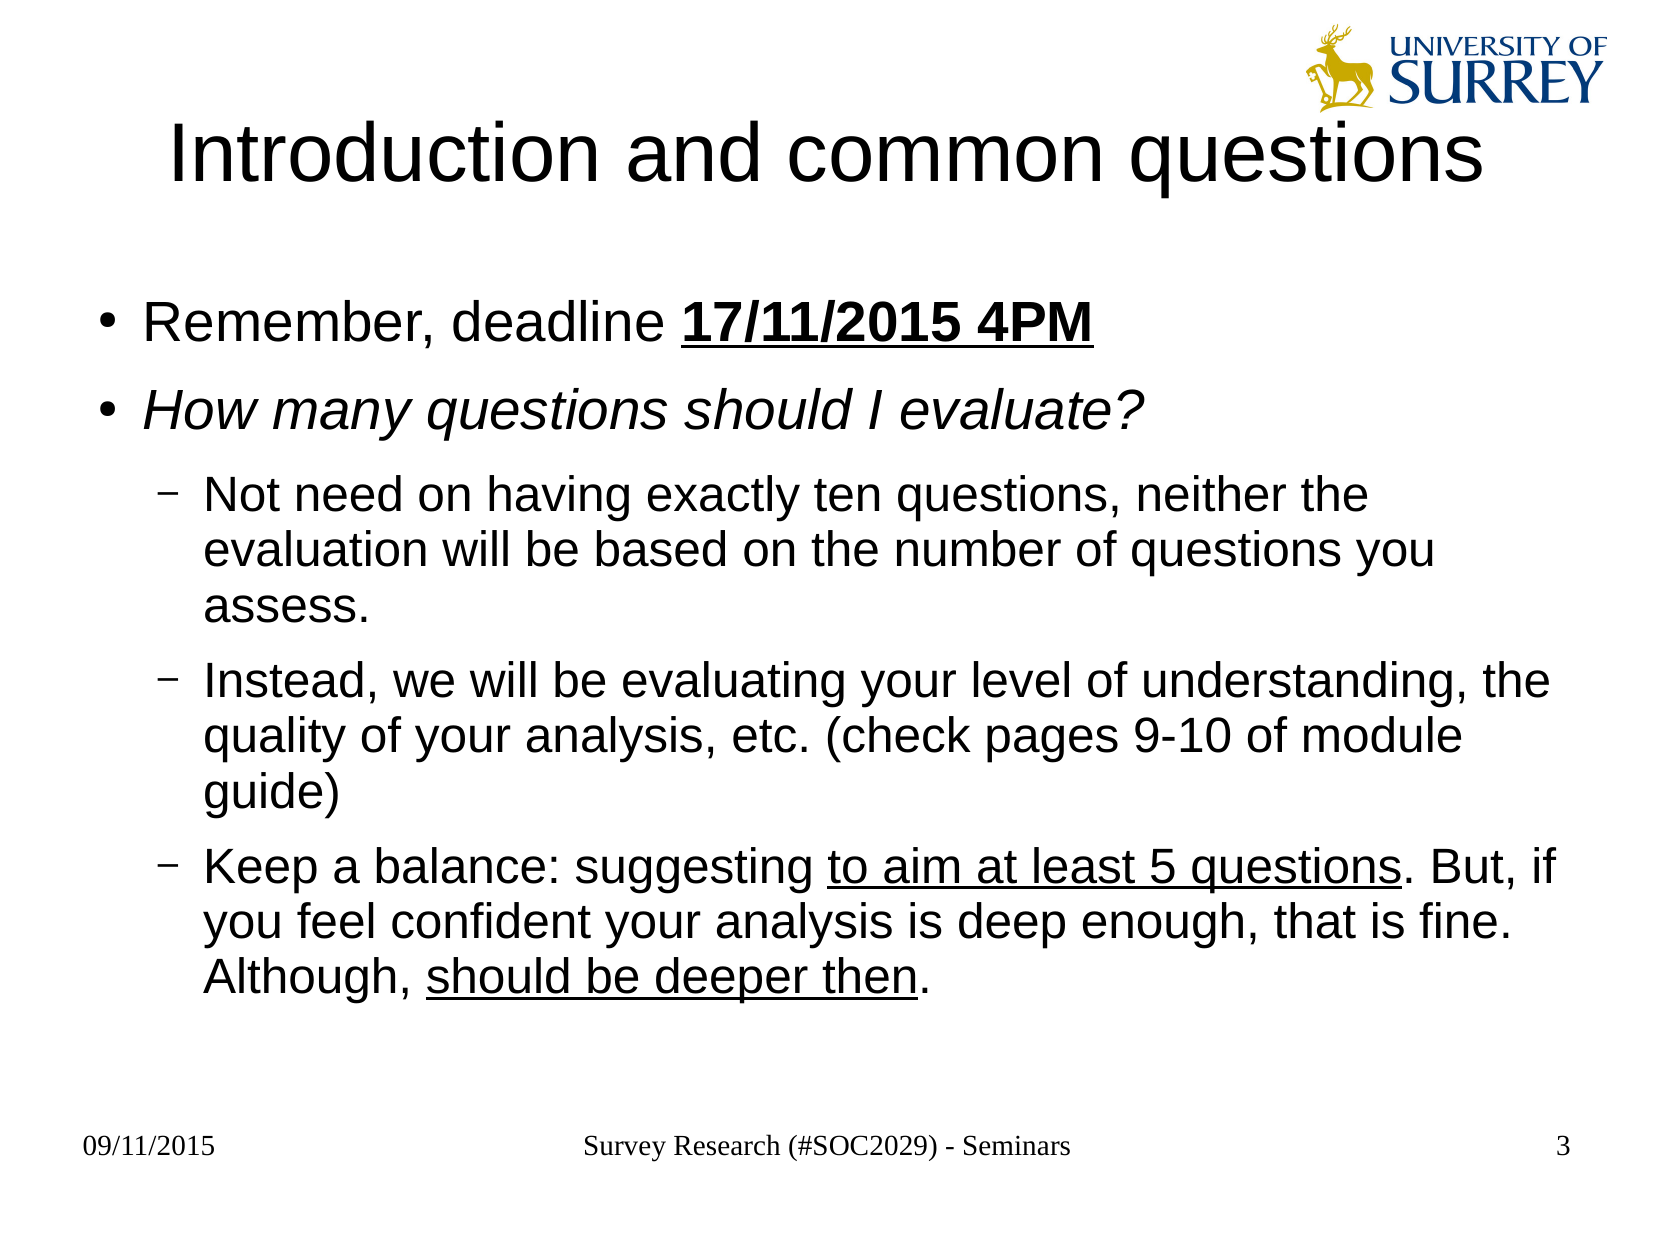

Introduction and common questions
# Remember, deadline 17/11/2015 4PM
How many questions should I evaluate?
Not need on having exactly ten questions, neither the evaluation will be based on the number of questions you assess.
Instead, we will be evaluating your level of understanding, the quality of your analysis, etc. (check pages 9-10 of module guide)
Keep a balance: suggesting to aim at least 5 questions. But, if you feel confident your analysis is deep enough, that is fine. Although, should be deeper then.
05/10/2015
3